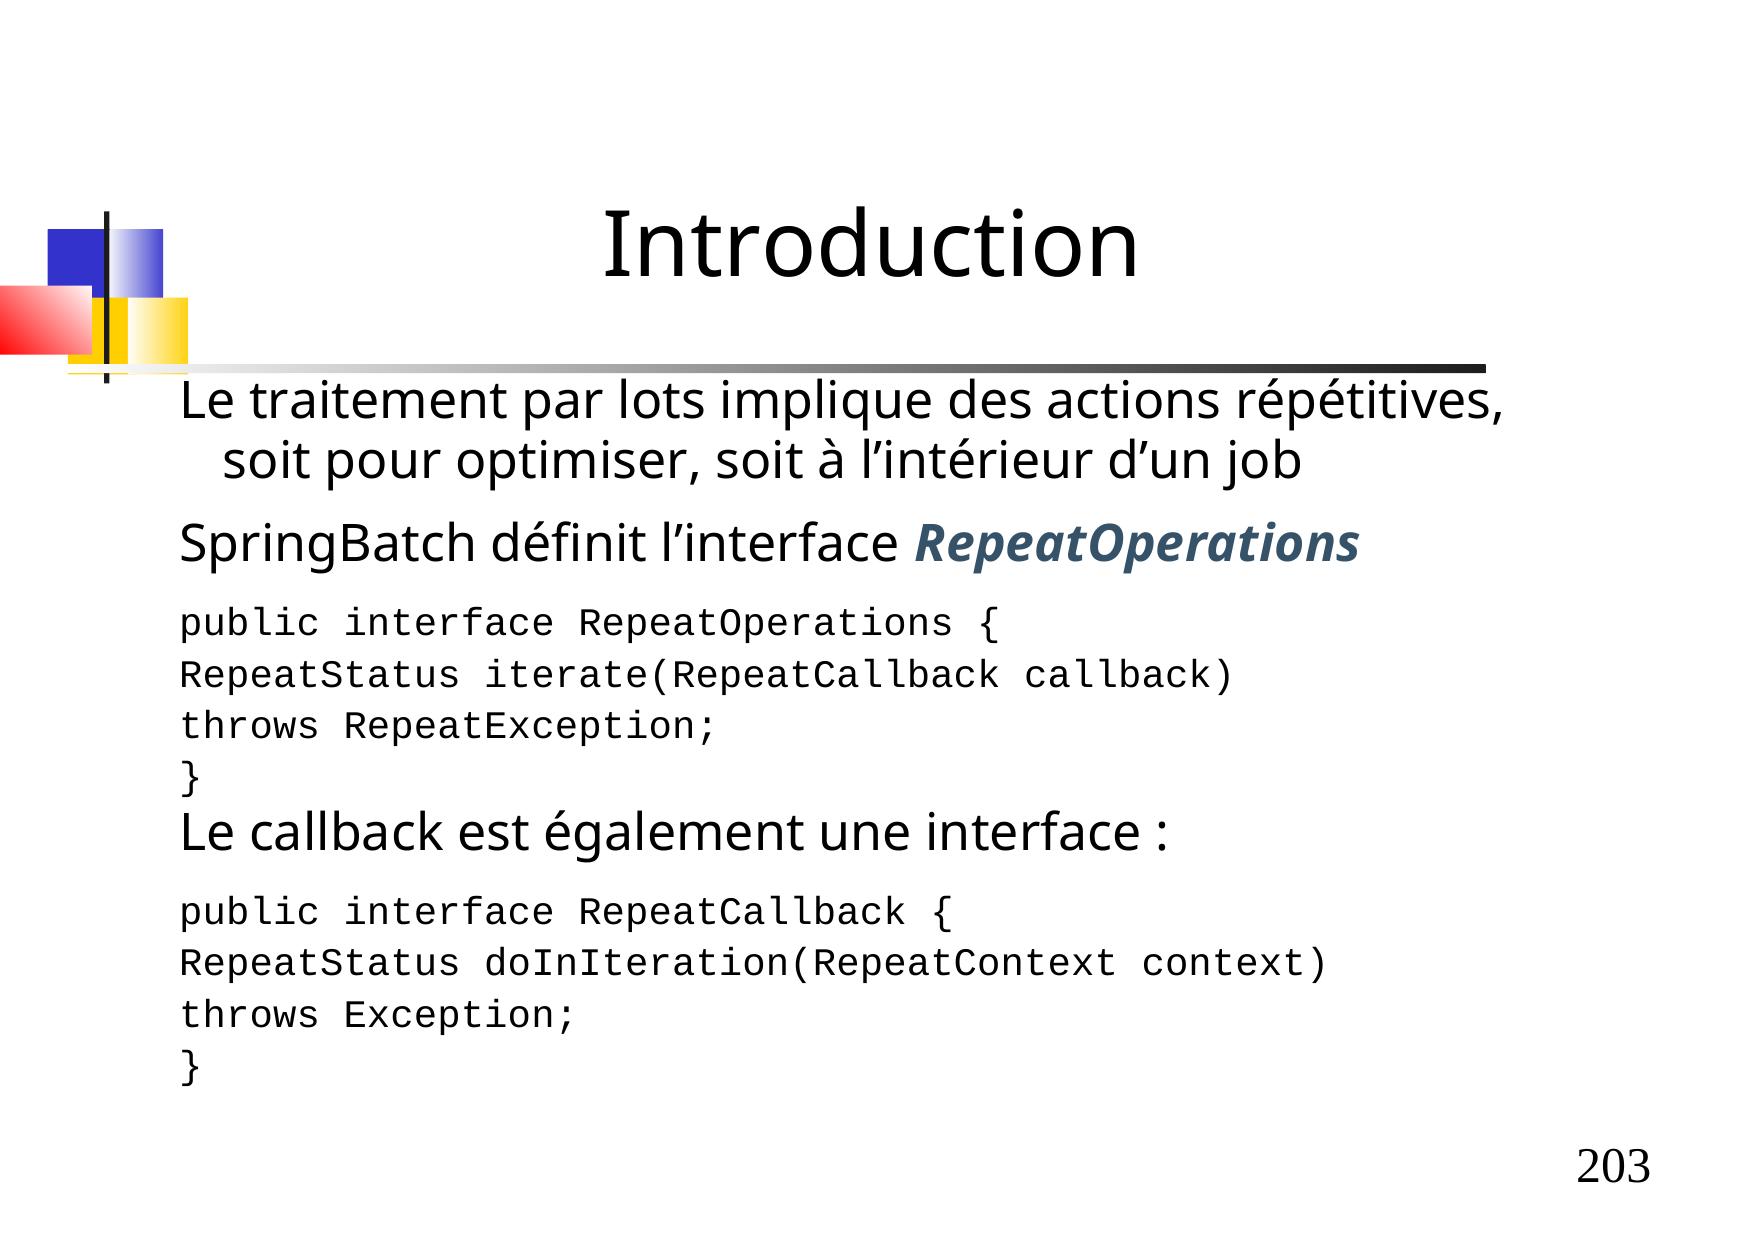

# Introduction
Le traitement par lots implique des actions répétitives, soit pour optimiser, soit à l’intérieur d’un job
SpringBatch définit l’interface RepeatOperations
public interface RepeatOperations {
RepeatStatus iterate(RepeatCallback callback)
throws RepeatException;
}
Le callback est également une interface :
public interface RepeatCallback {
RepeatStatus doInIteration(RepeatContext context)
throws Exception;
}